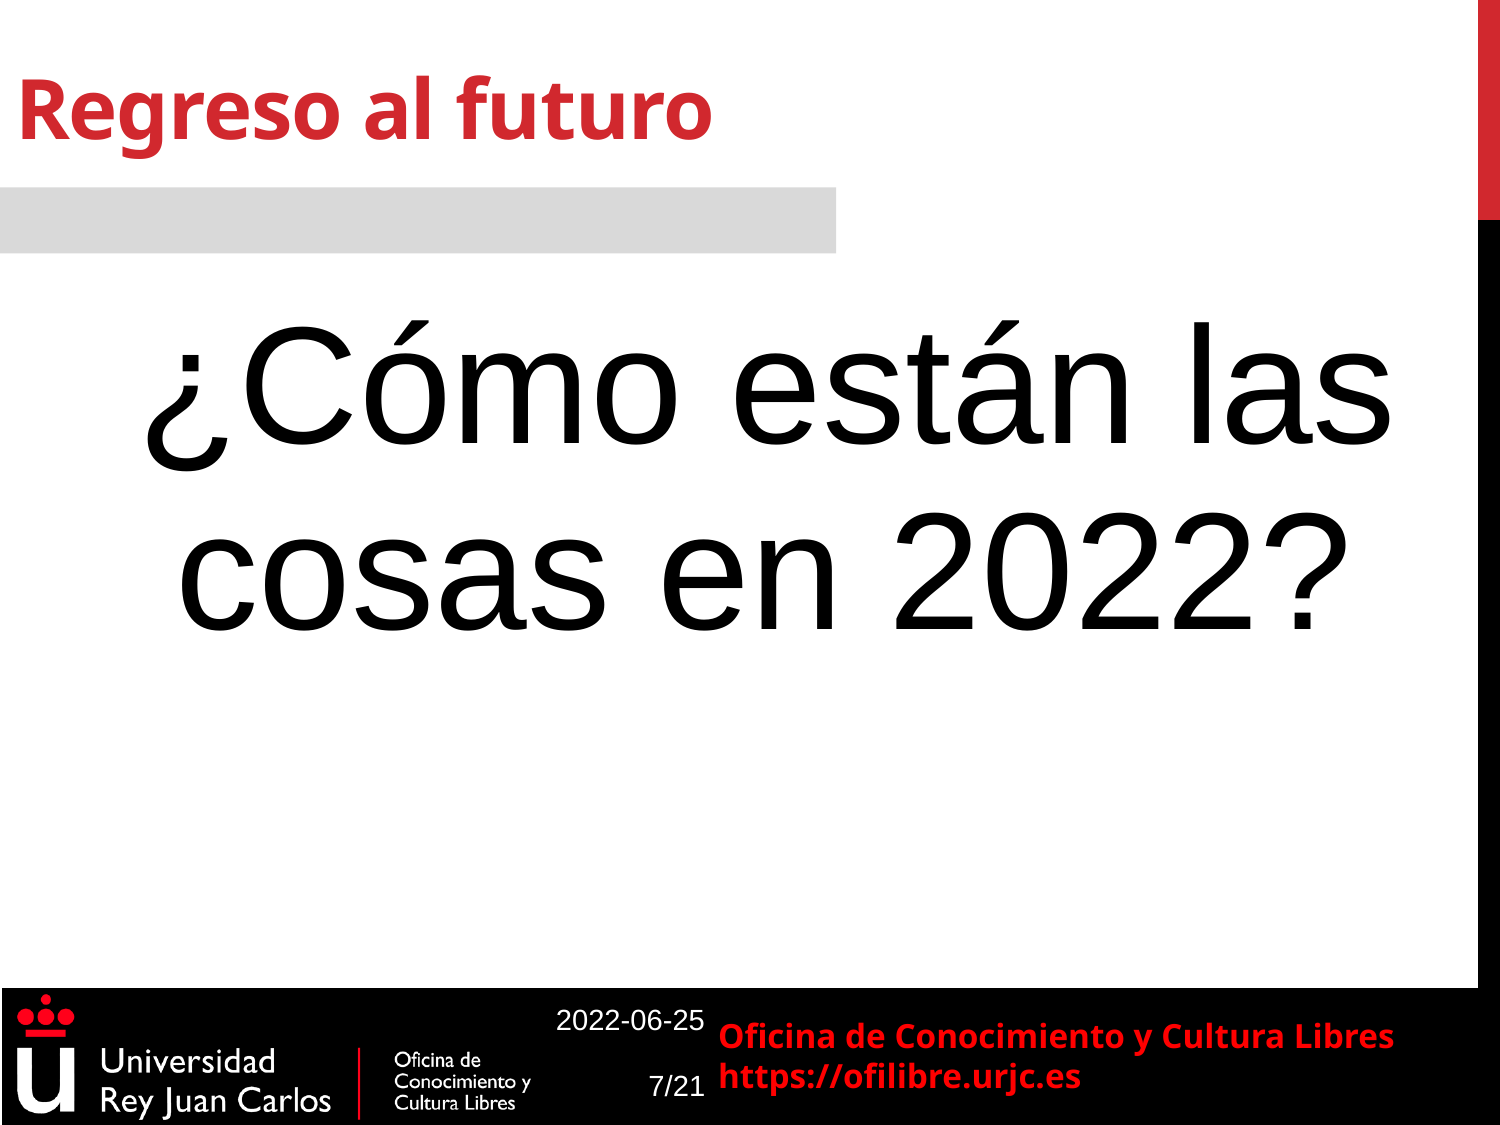

Regreso al futuro
# ¿Cómo están las cosas en 2022?